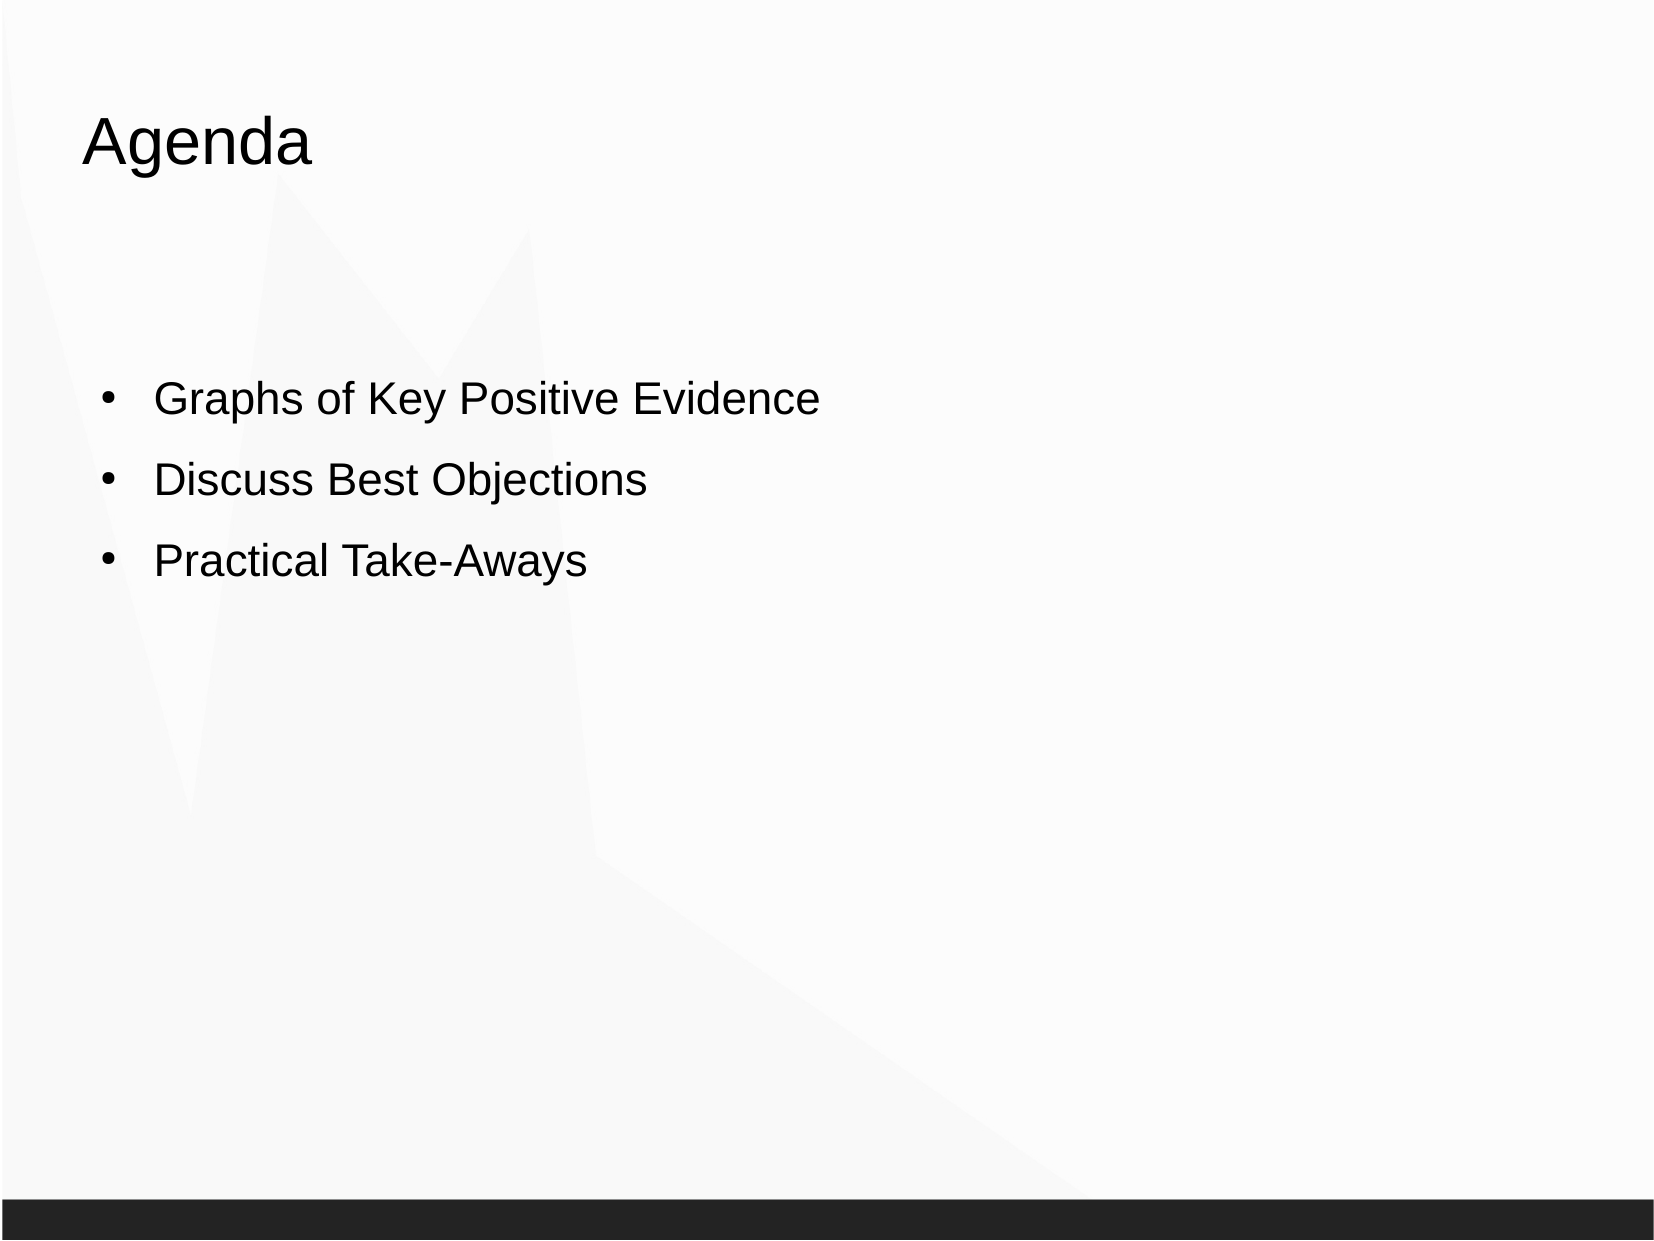

# Agenda
Graphs of Key Positive Evidence
Discuss Best Objections
Practical Take-Aways